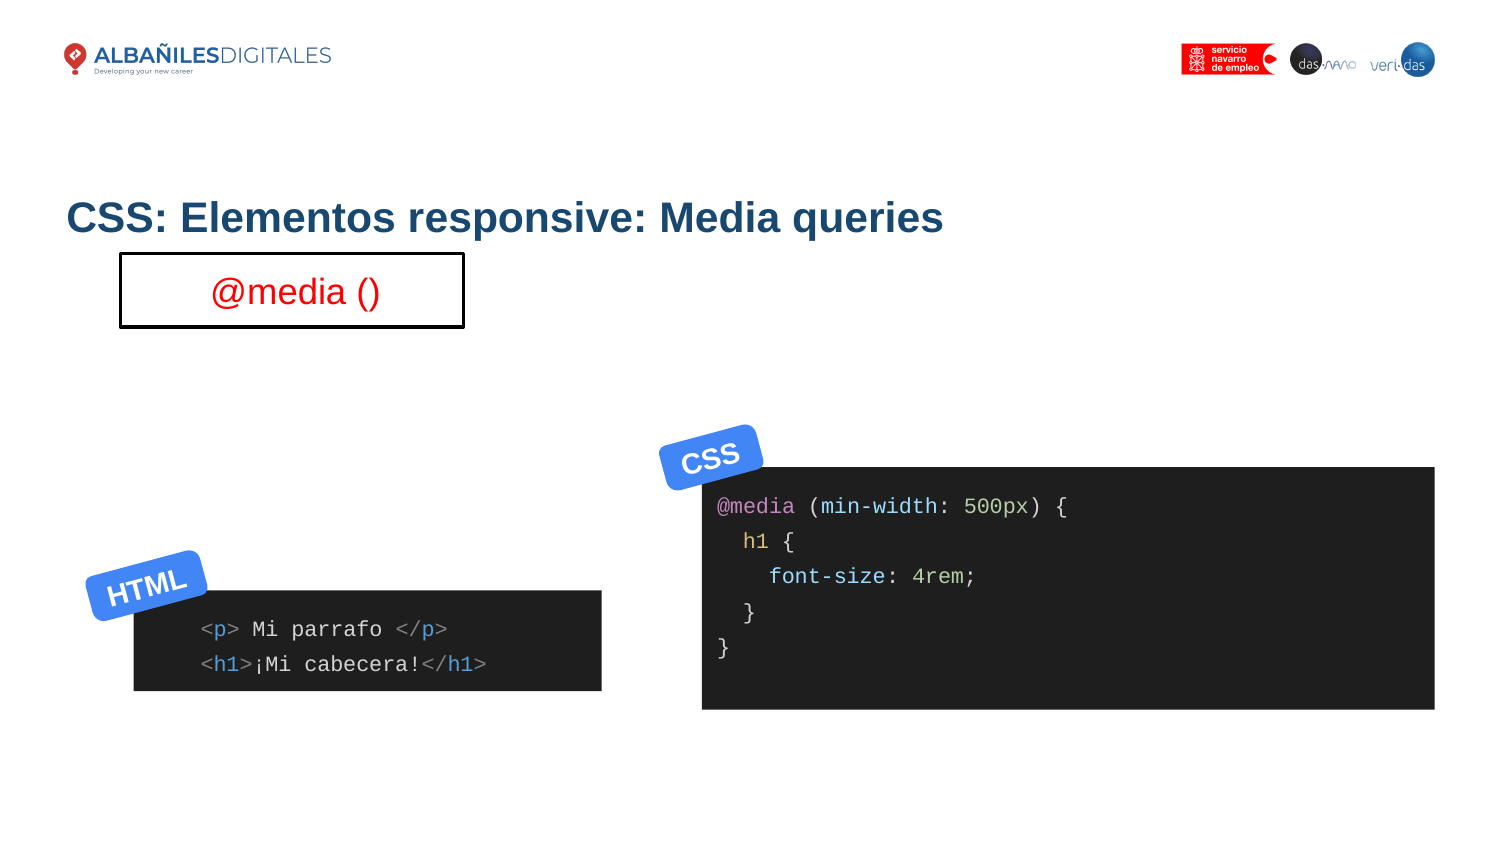

CSS: Elementos responsive: Media queries
@media ()
CSS
@media (min-width: 500px) {
 h1 {
 font-size: 4rem;
 }
}
HTML
 <p> Mi parrafo </p>
 <h1>¡Mi cabecera!</h1>